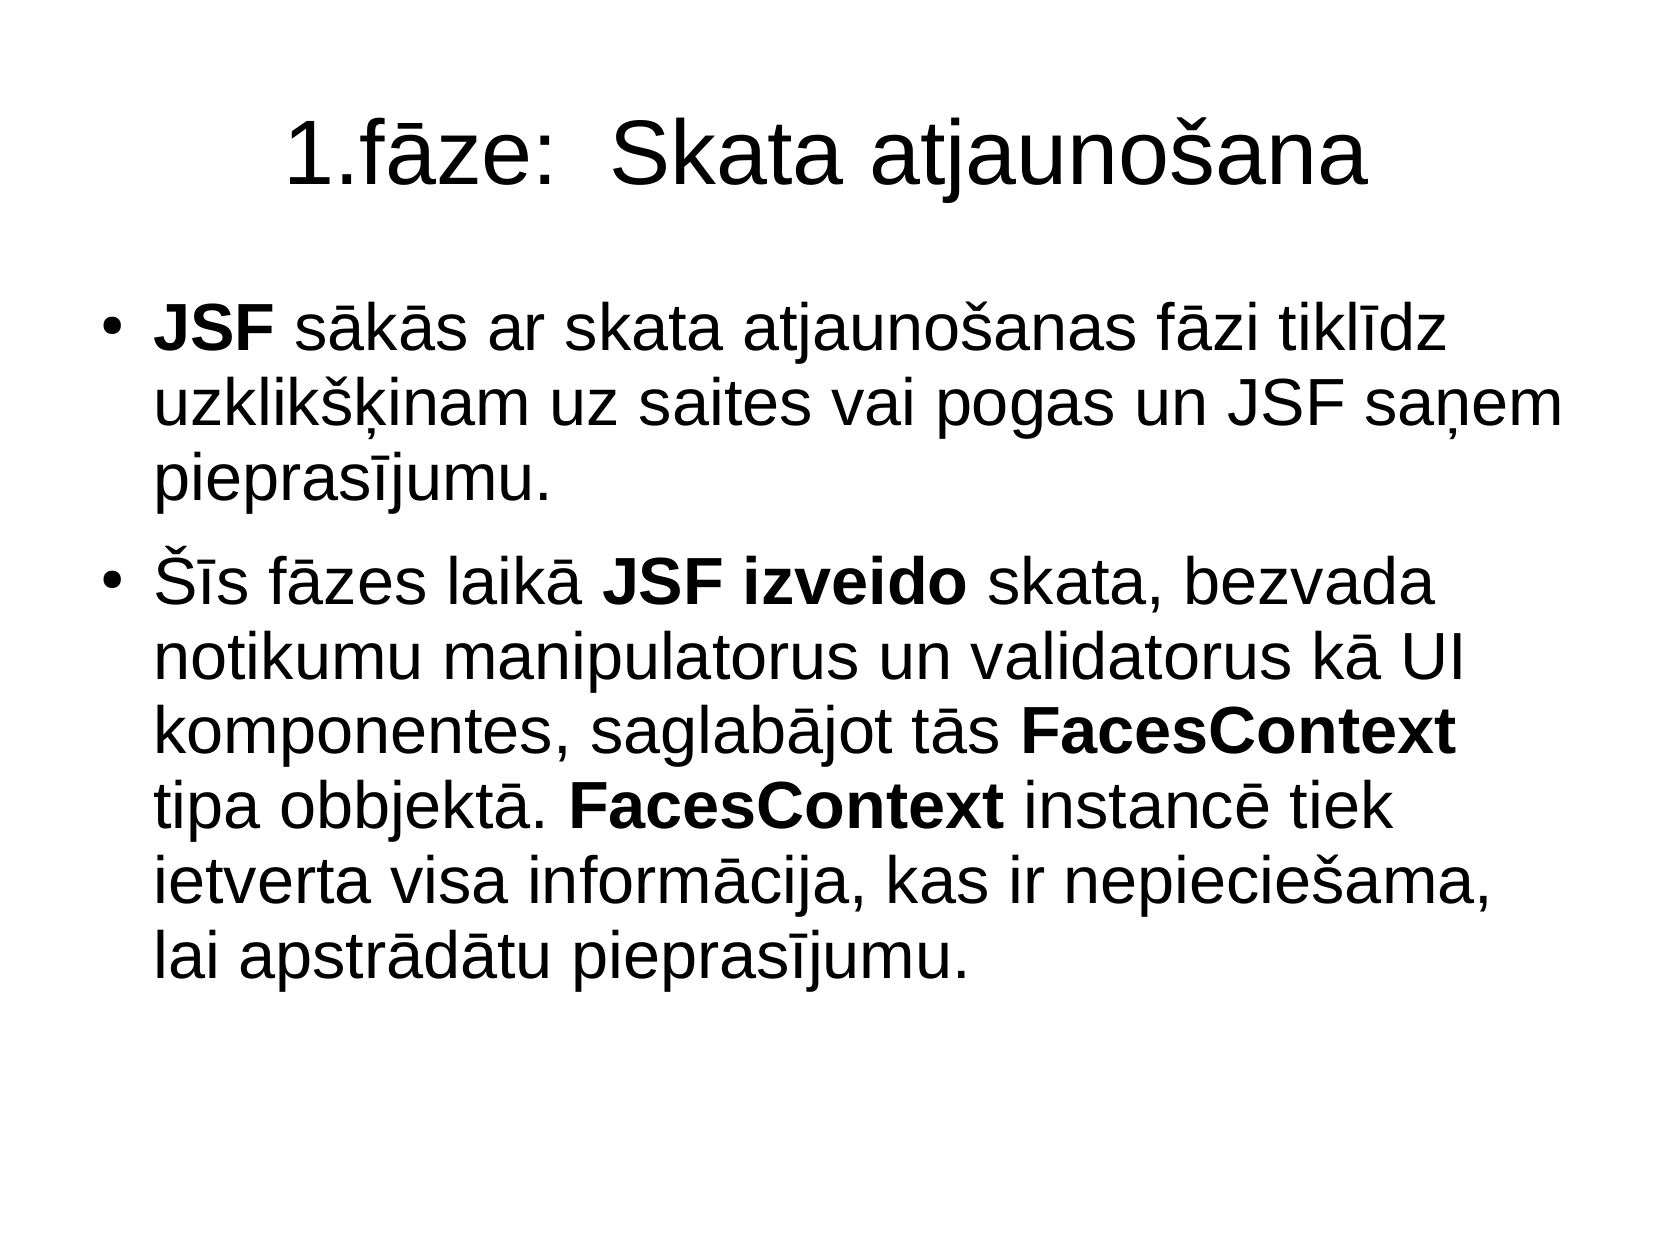

# 1.fāze: Skata atjaunošana
JSF sākās ar skata atjaunošanas fāzi tiklīdz uzklikšķinam uz saites vai pogas un JSF saņem pieprasījumu.
Šīs fāzes laikā JSF izveido skata, bezvada notikumu manipulatorus un validatorus kā UI komponentes, saglabājot tās FacesContext tipa obbjektā. FacesContext instancē tiek ietverta visa informācija, kas ir nepieciešama, lai apstrādātu pieprasījumu.